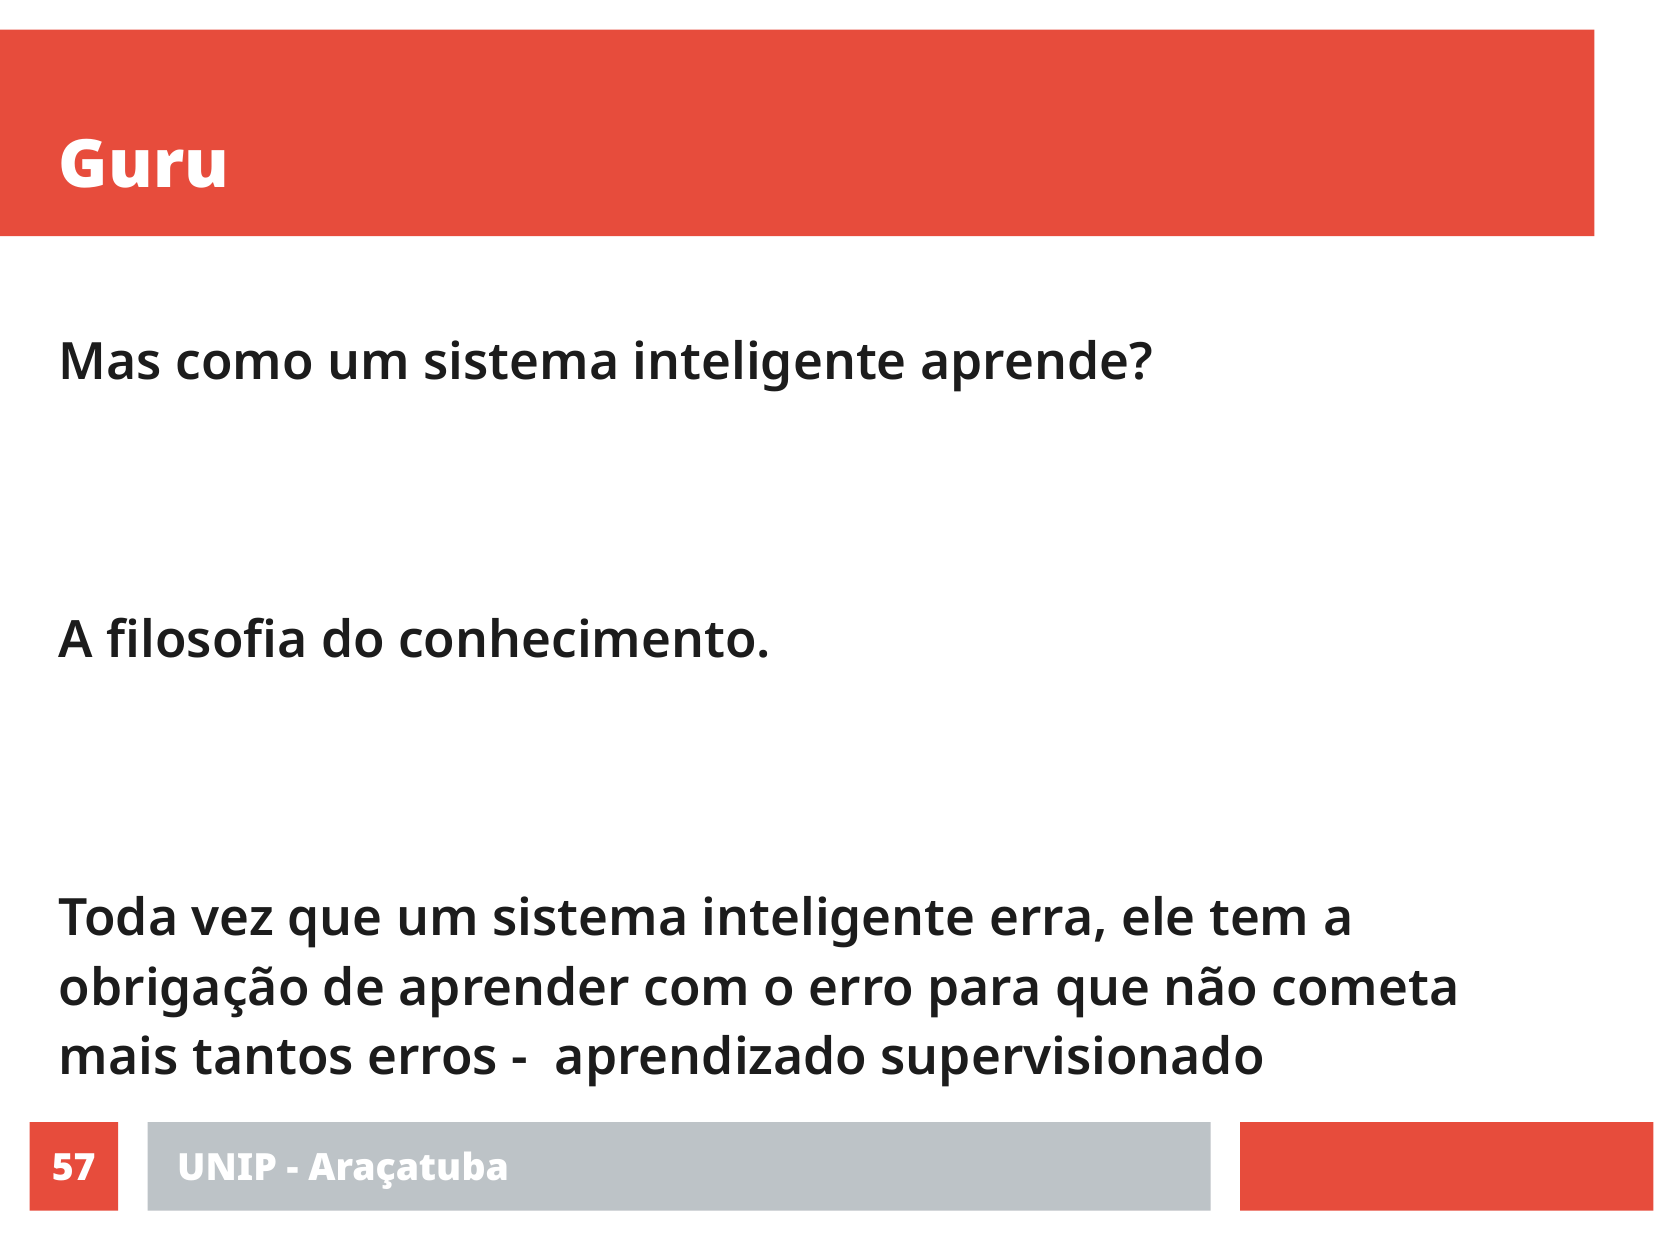

# Guru
Mas como um sistema inteligente aprende?
A filosofia do conhecimento.
Toda vez que um sistema inteligente erra, ele tem a obrigação de aprender com o erro para que não cometa mais tantos erros - aprendizado supervisionado
57
UNIP - Araçatuba